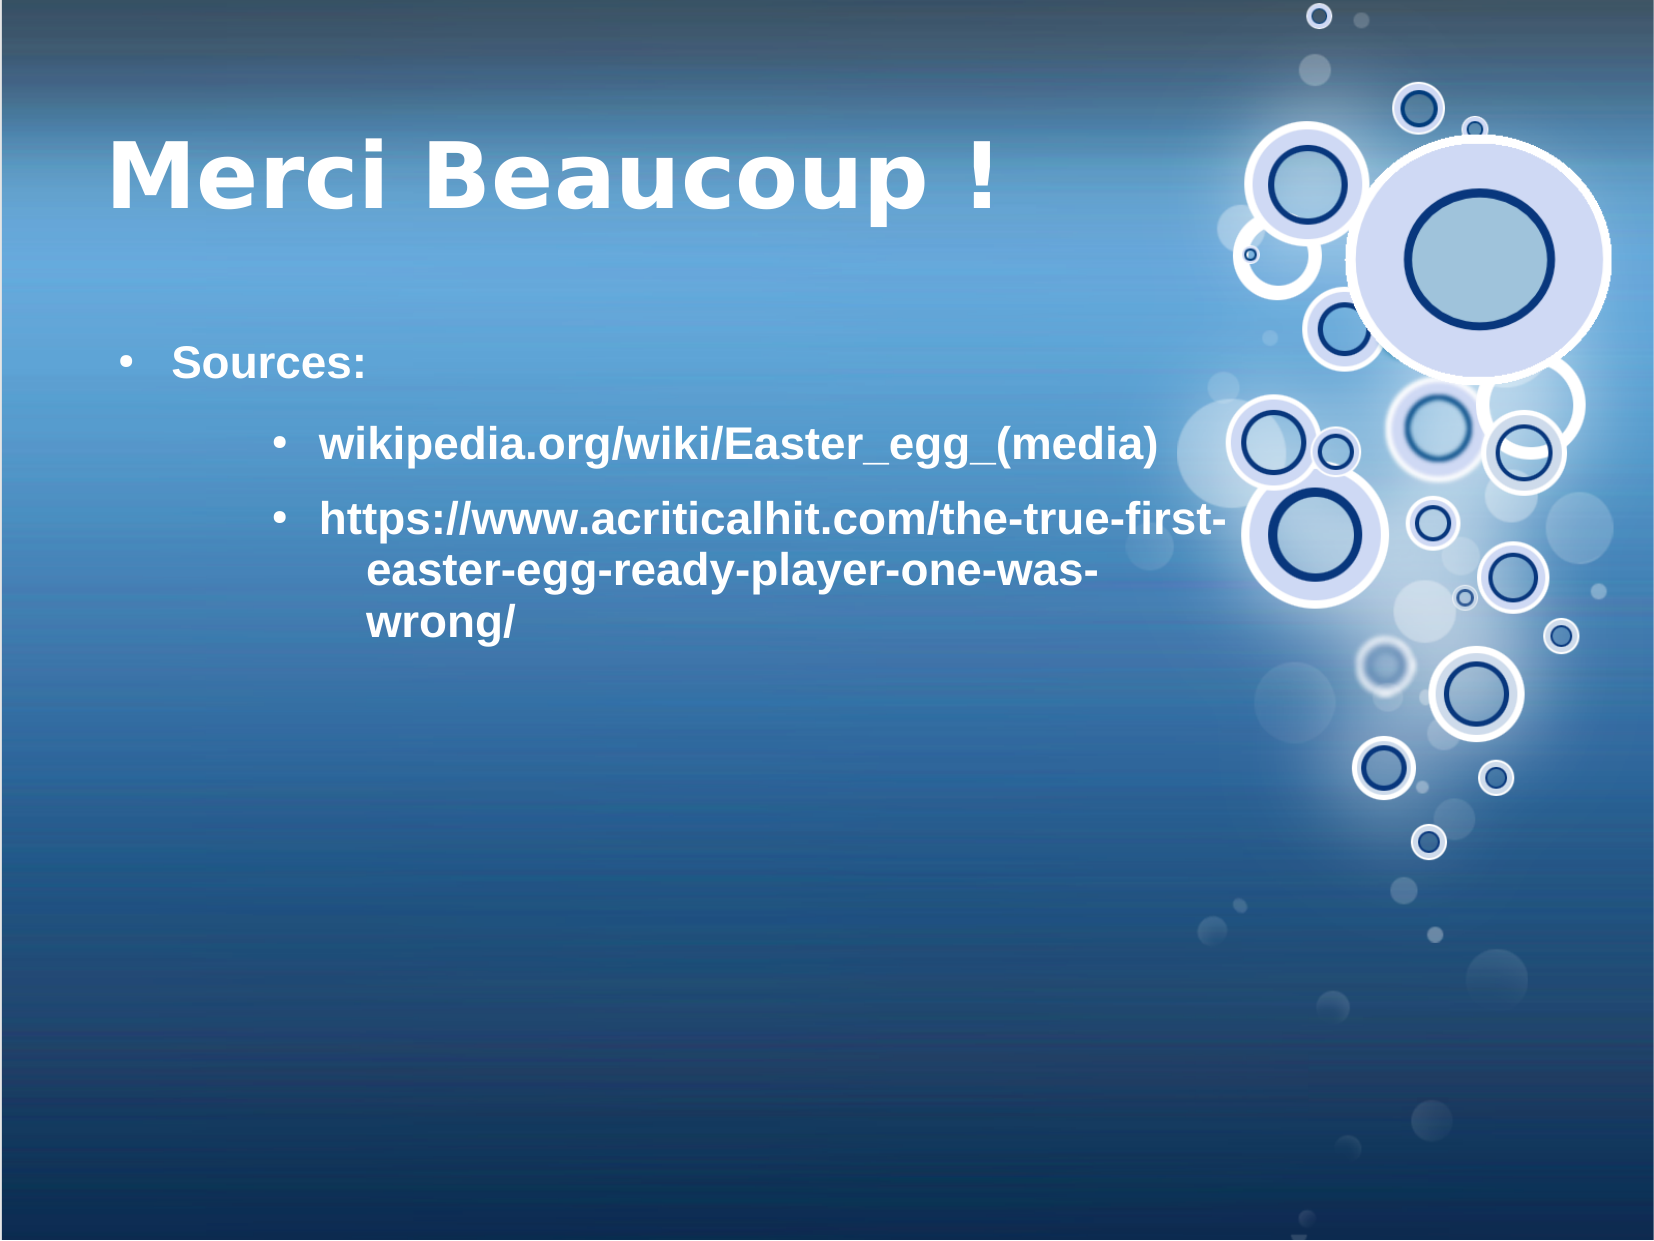

# Merci Beaucoup !
Sources:
wikipedia.org/wiki/Easter_egg_(media)
https://www.acriticalhit.com/the-true-first-easter-egg-ready-player-one-was-wrong/